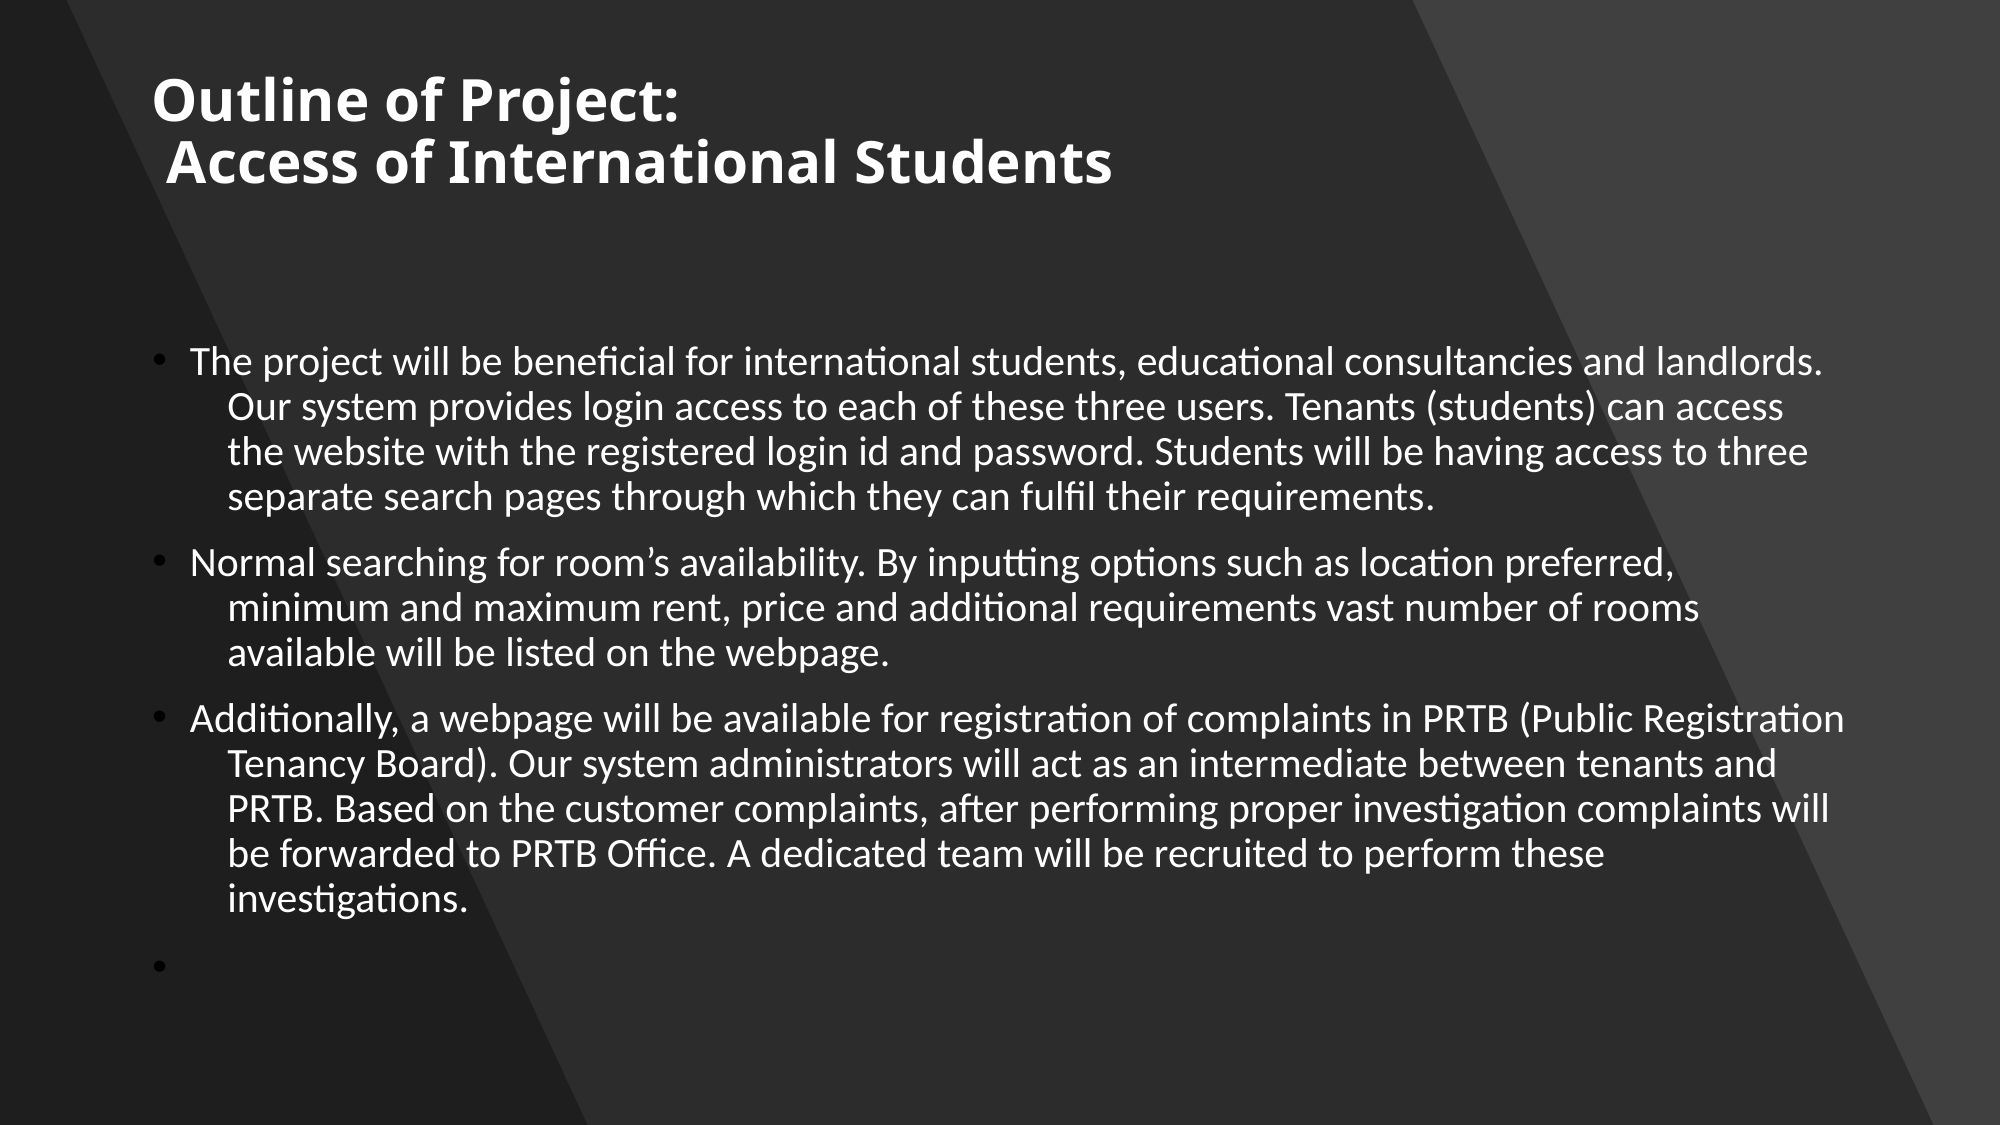

# Outline of Project:   Access of International Students
The project will be beneficial for international students, educational consultancies and landlords. Our system provides login access to each of these three users. Tenants (students) can access the website with the registered login id and password. Students will be having access to three separate search pages through which they can fulfil their requirements.
Normal searching for room’s availability. By inputting options such as location preferred, minimum and maximum rent, price and additional requirements vast number of rooms available will be listed on the webpage.
Additionally, a webpage will be available for registration of complaints in PRTB (Public Registration Tenancy Board). Our system administrators will act as an intermediate between tenants and PRTB. Based on the customer complaints, after performing proper investigation complaints will be forwarded to PRTB Office. A dedicated team will be recruited to perform these investigations.